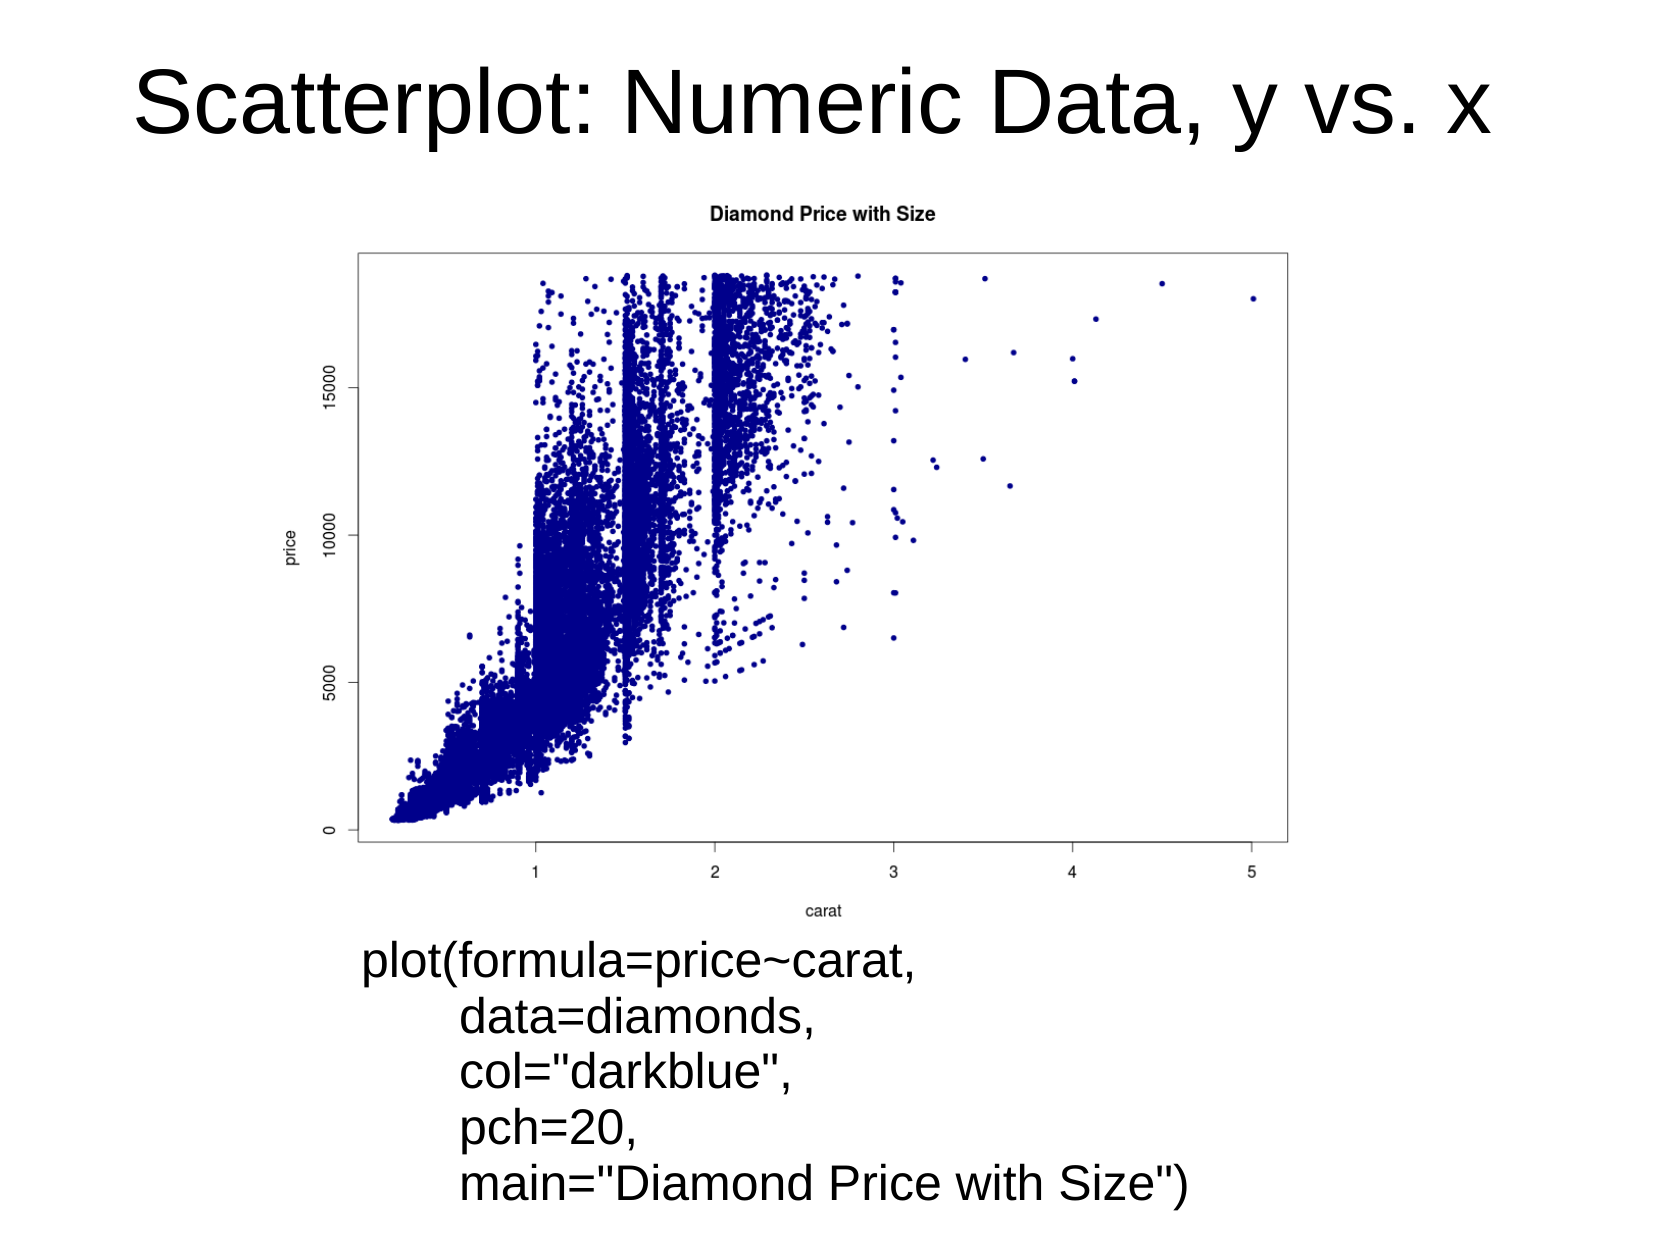

# Scatterplot: Numeric Data, y vs. x
 plot(formula=price~carat,
 data=diamonds,
 col="darkblue",
 pch=20,
 main="Diamond Price with Size")